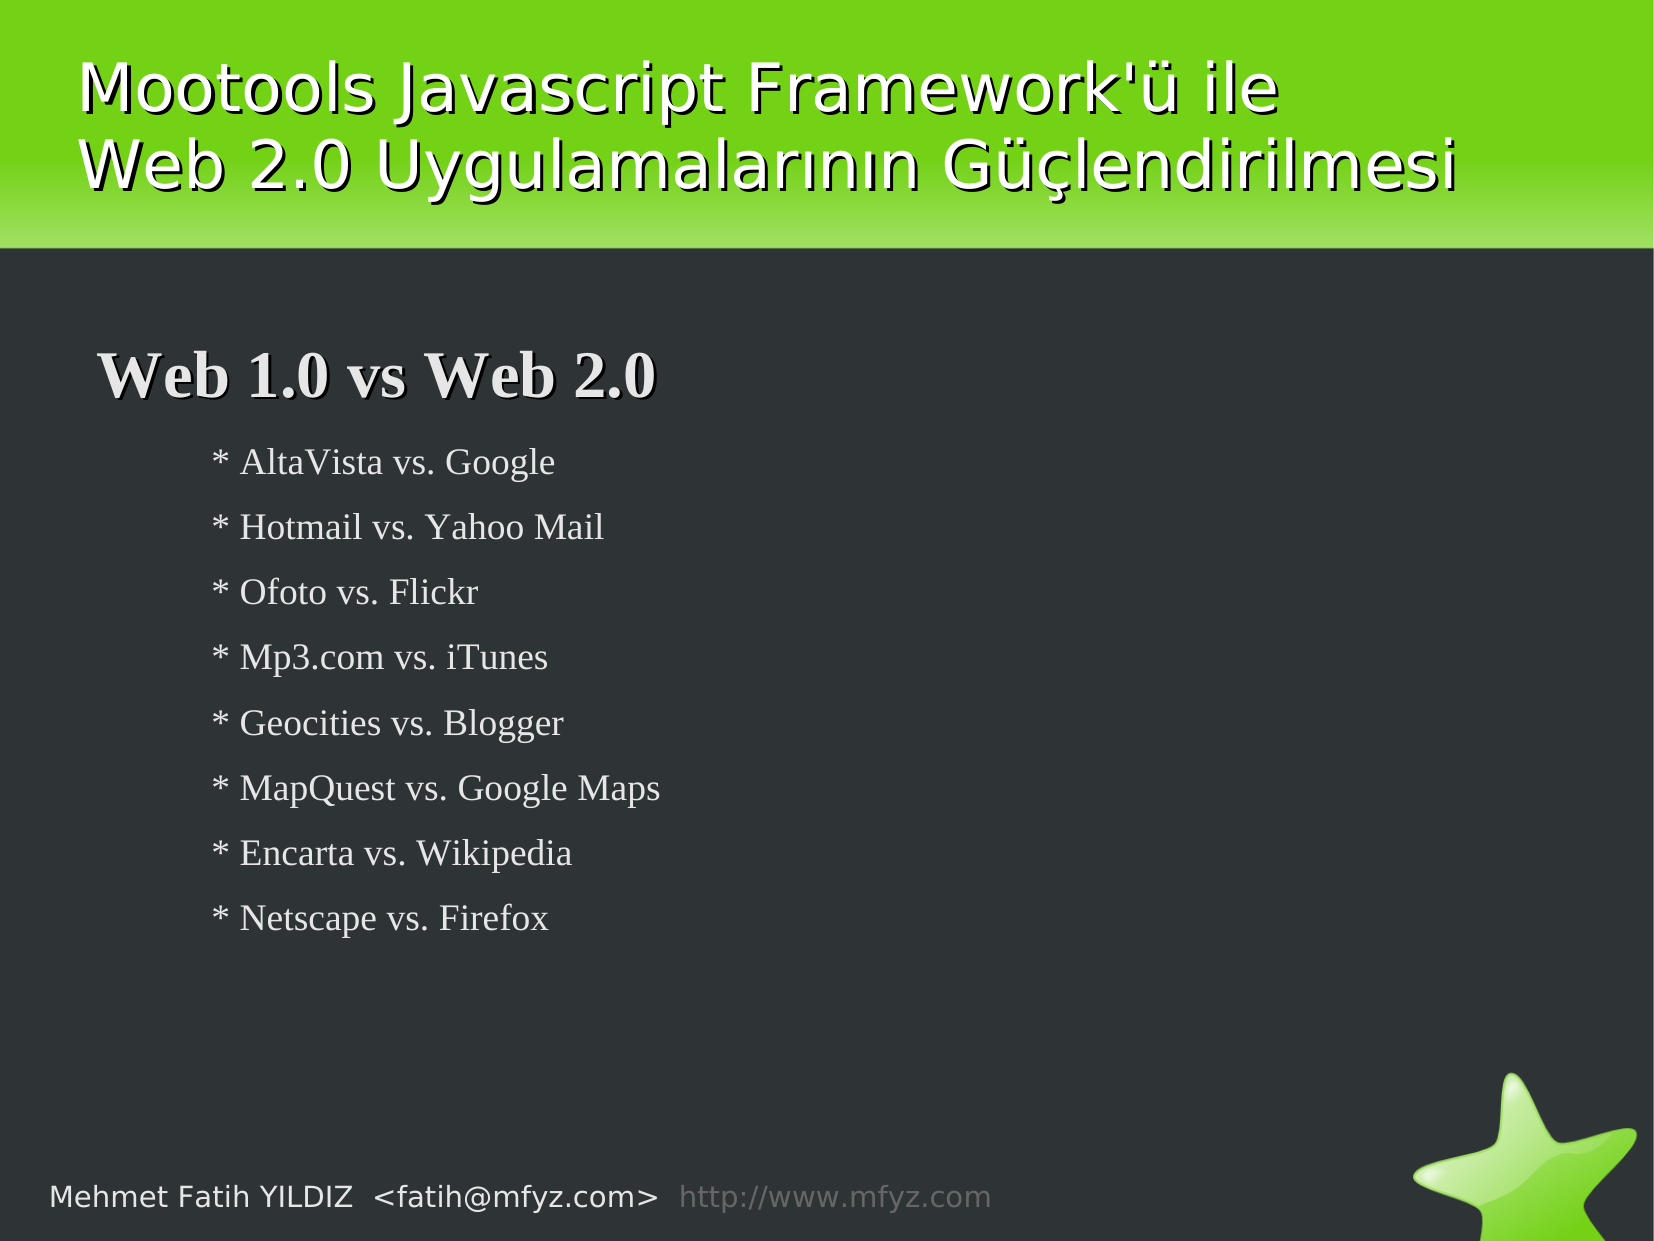

# Mootools Javascript Framework'ü ile Web 2.0 Uygulamalarının Güçlendirilmesi
Web 1.0 vs Web 2.0
 * AltaVista vs. Google
 * Hotmail vs. Yahoo Mail
 * Ofoto vs. Flickr
 * Mp3.com vs. iTunes
 * Geocities vs. Blogger
 * MapQuest vs. Google Maps
 * Encarta vs. Wikipedia
 * Netscape vs. Firefox
Mehmet Fatih YILDIZ <fatih@mfyz.com> http://www.mfyz.com